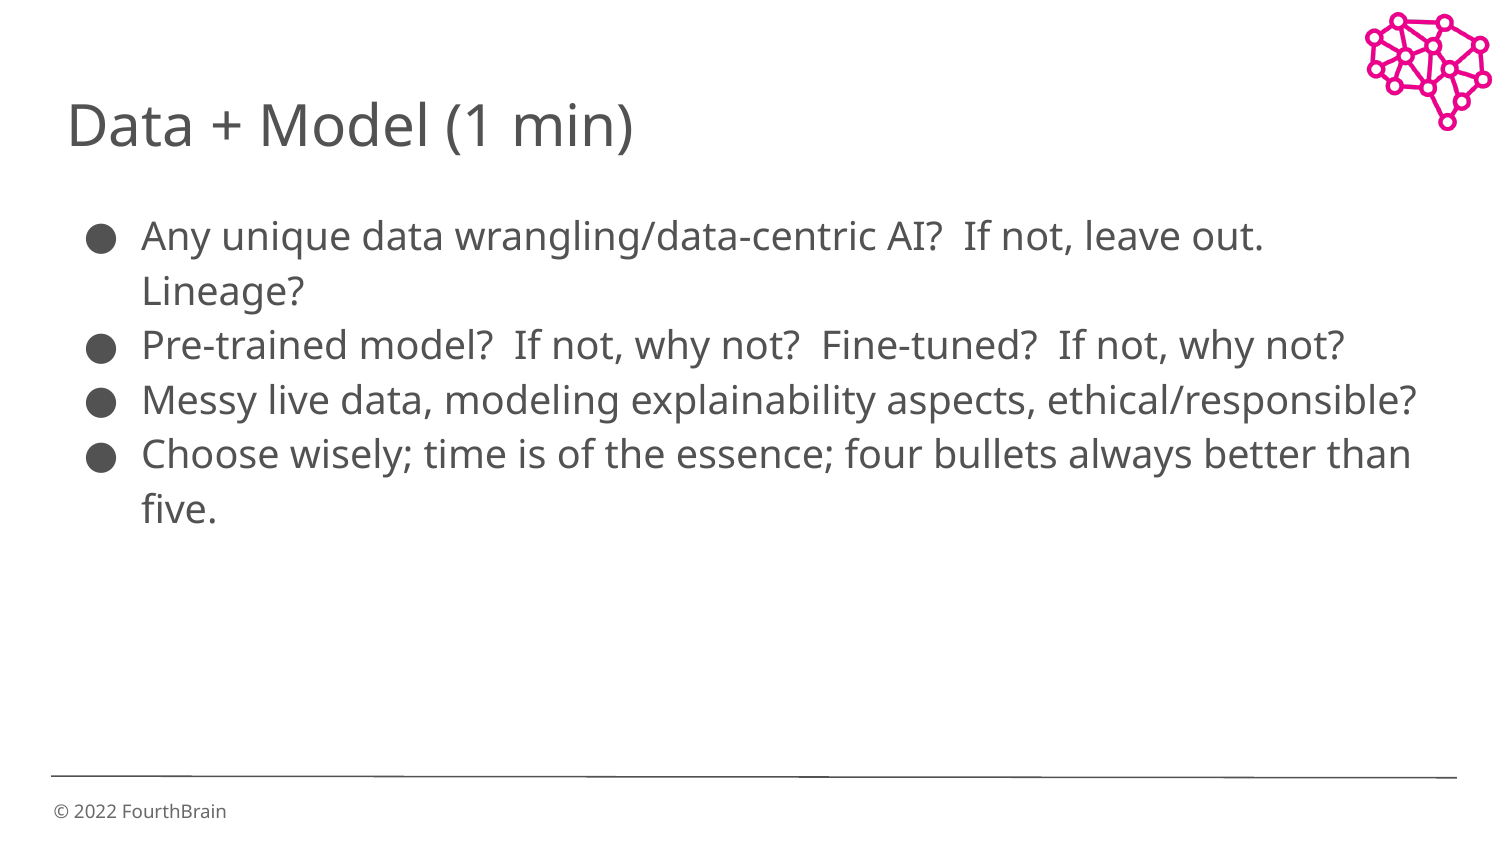

# Data + Model (1 min)
Any unique data wrangling/data-centric AI? If not, leave out. Lineage?
Pre-trained model? If not, why not? Fine-tuned? If not, why not?
Messy live data, modeling explainability aspects, ethical/responsible?
Choose wisely; time is of the essence; four bullets always better than five.